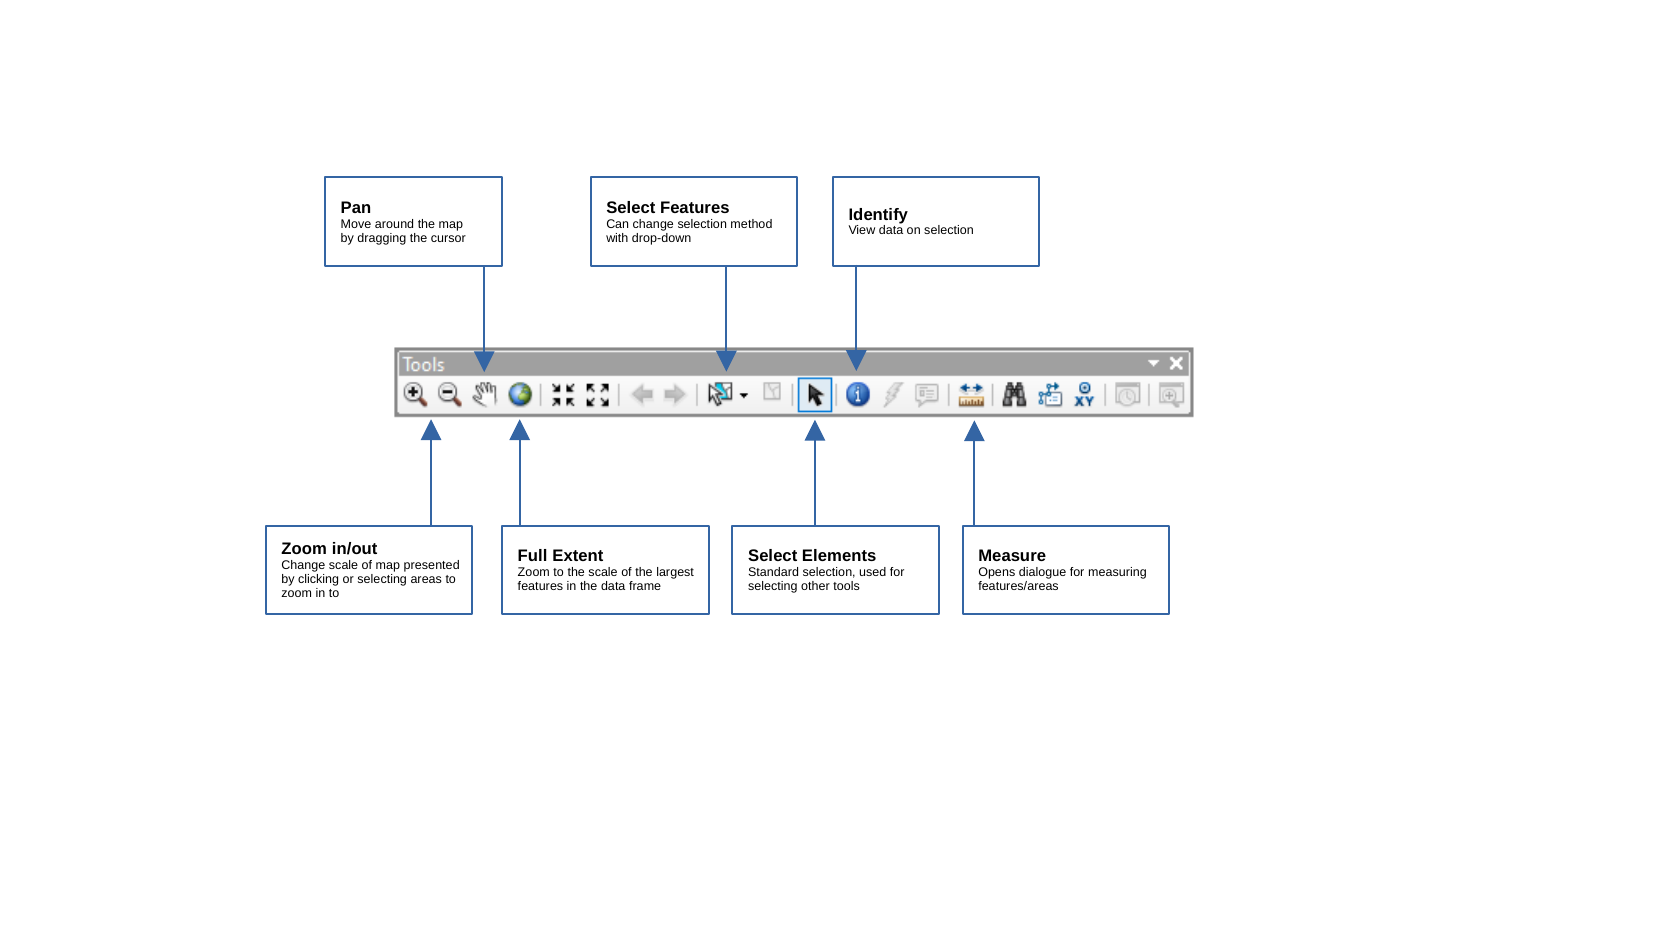

Pan
Move around the map
by dragging the cursor
Select Features
Can change selection method
with drop-down
Identify
View data on selection
Zoom in/out
Change scale of map presented
by clicking or selecting areas to
zoom in to
Full Extent
Zoom to the scale of the largest
features in the data frame
Select Elements
Standard selection, used for
selecting other tools
Measure
Opens dialogue for measuring
features/areas